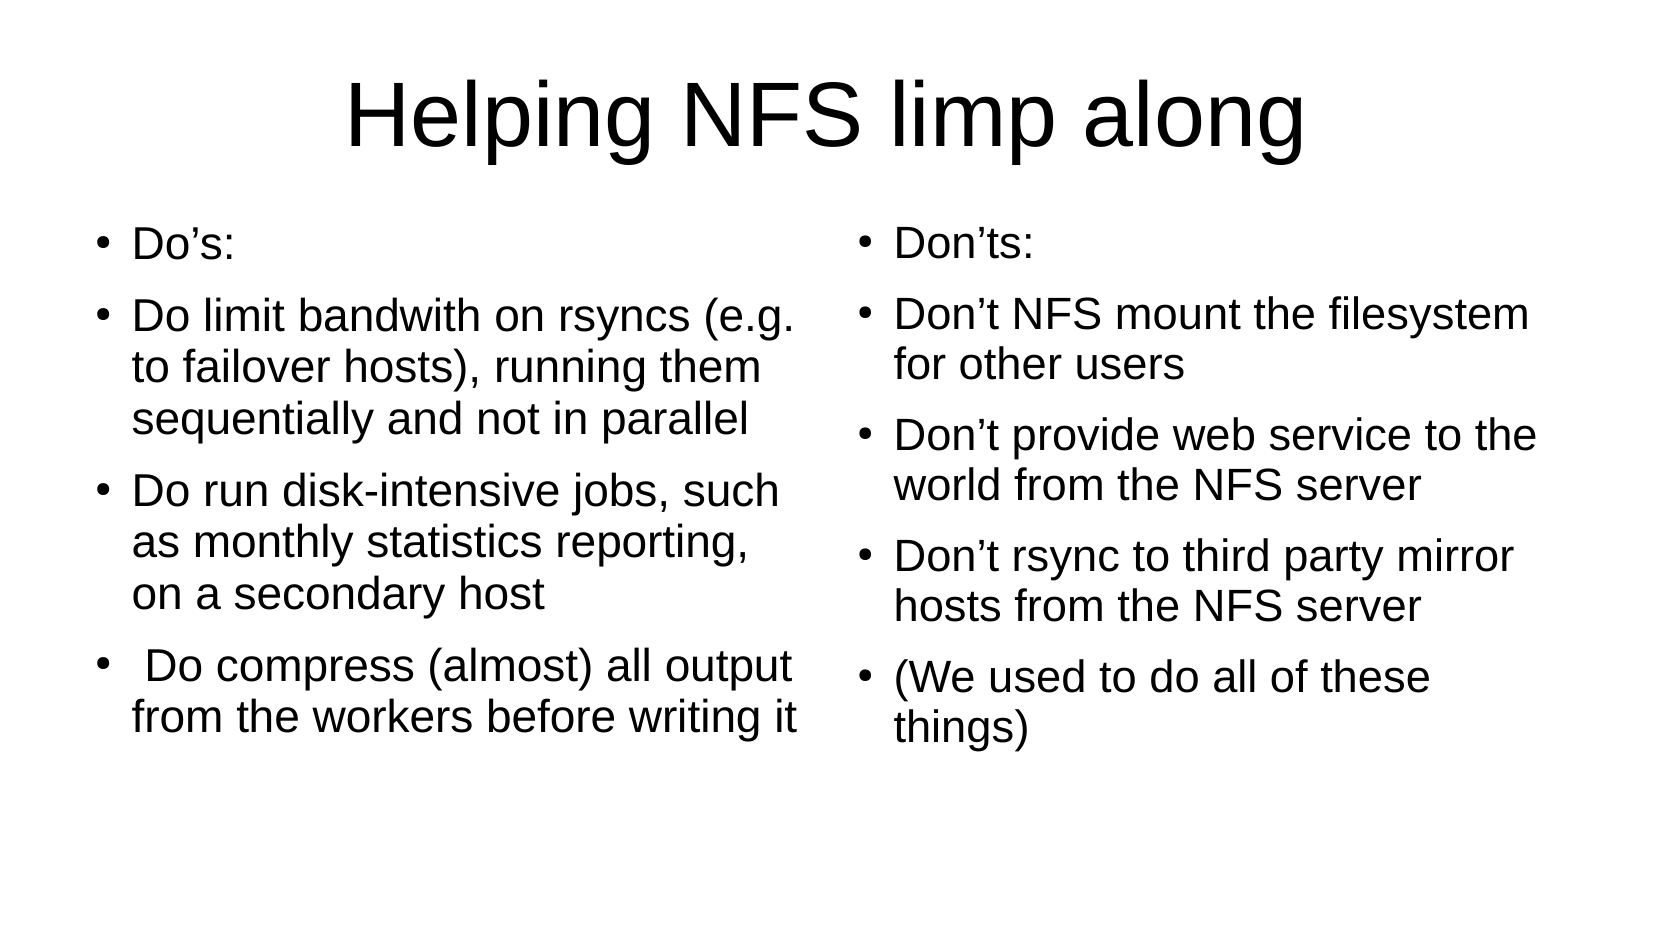

# Helping NFS limp along
Do’s:
Do limit bandwith on rsyncs (e.g. to failover hosts), running them sequentially and not in parallel
Do run disk-intensive jobs, such as monthly statistics reporting, on a secondary host
 Do compress (almost) all output from the workers before writing it
Don’ts:
Don’t NFS mount the filesystem for other users
Don’t provide web service to the world from the NFS server
Don’t rsync to third party mirror hosts from the NFS server
(We used to do all of these things)